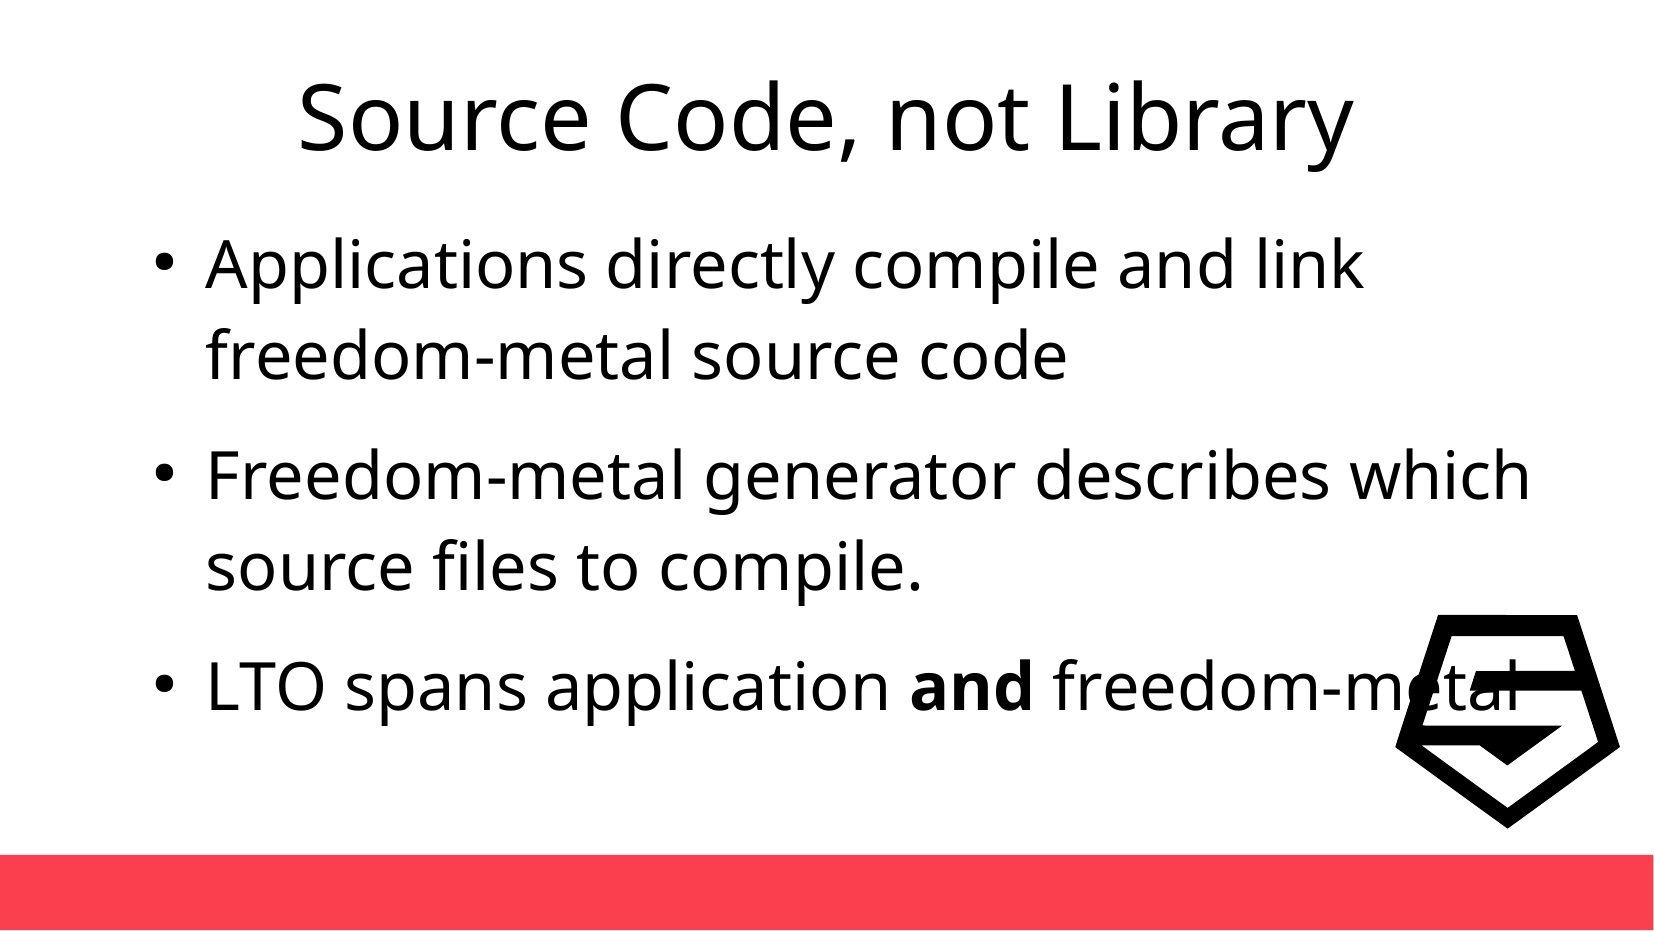

# Source Code, not Library
Applications directly compile and link freedom-metal source code
Freedom-metal generator describes which source files to compile.
LTO spans application and freedom-metal